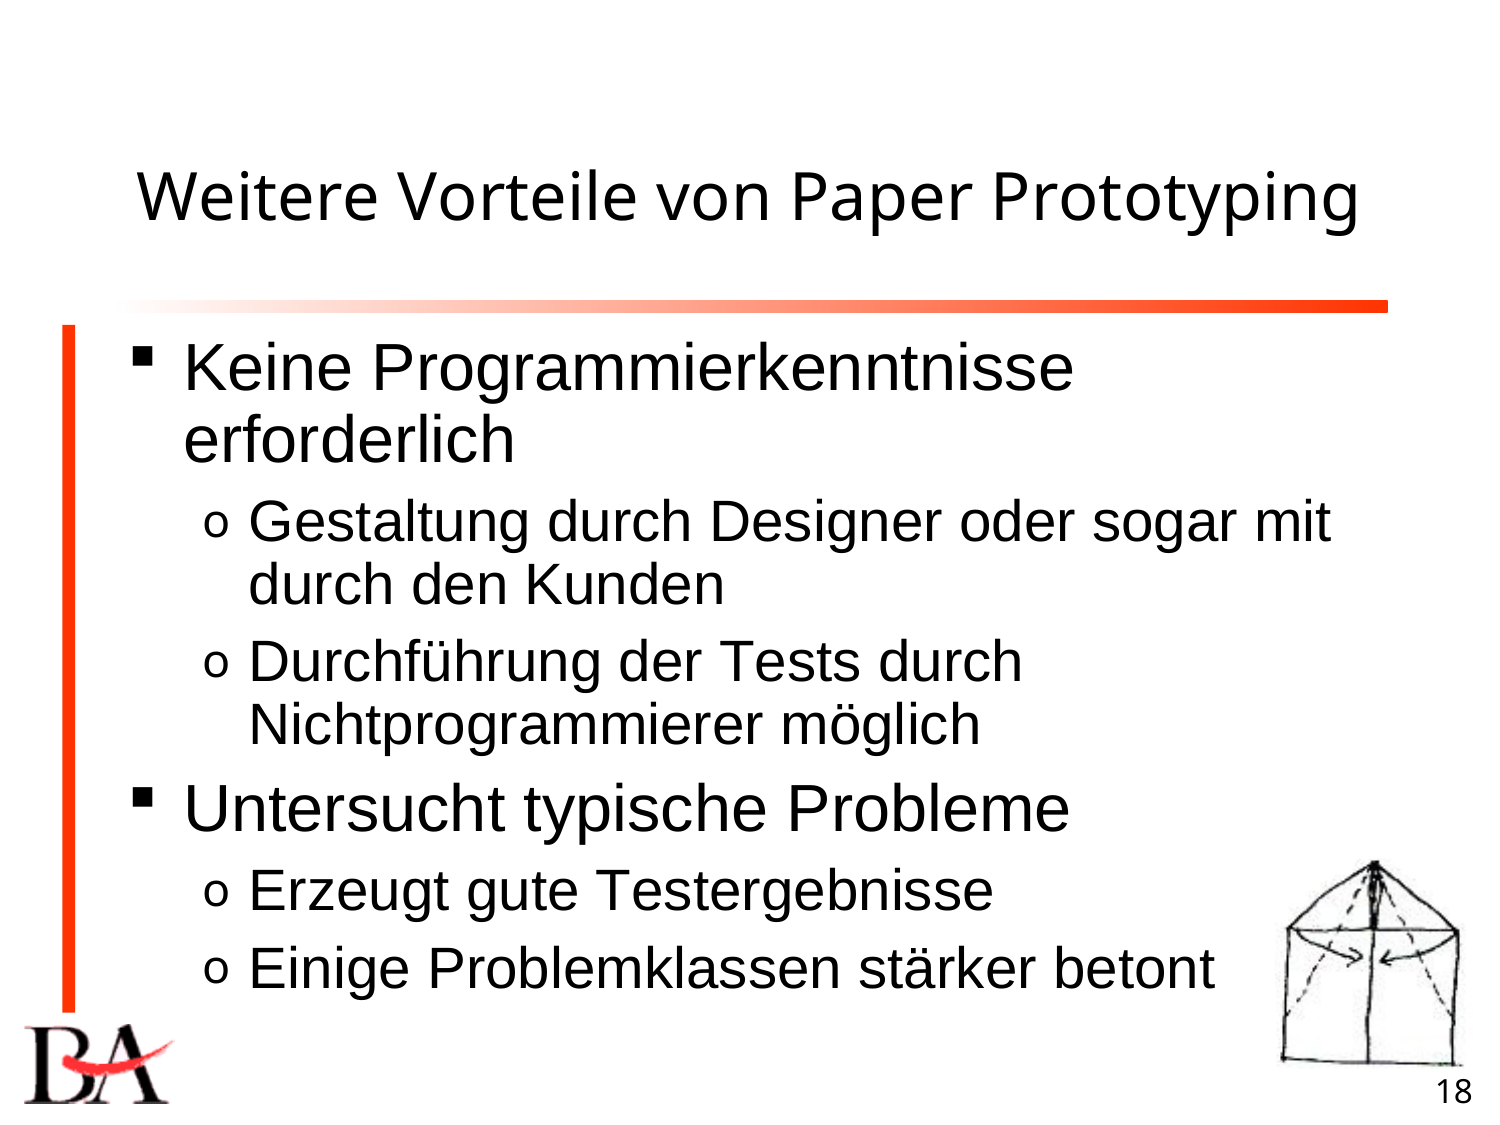

# Weitere Vorteile von Paper Prototyping
Keine Programmierkenntnisse erforderlich
Gestaltung durch Designer oder sogar mit durch den Kunden
Durchführung der Tests durch Nichtprogrammierer möglich
Untersucht typische Probleme
Erzeugt gute Testergebnisse
Einige Problemklassen stärker betont